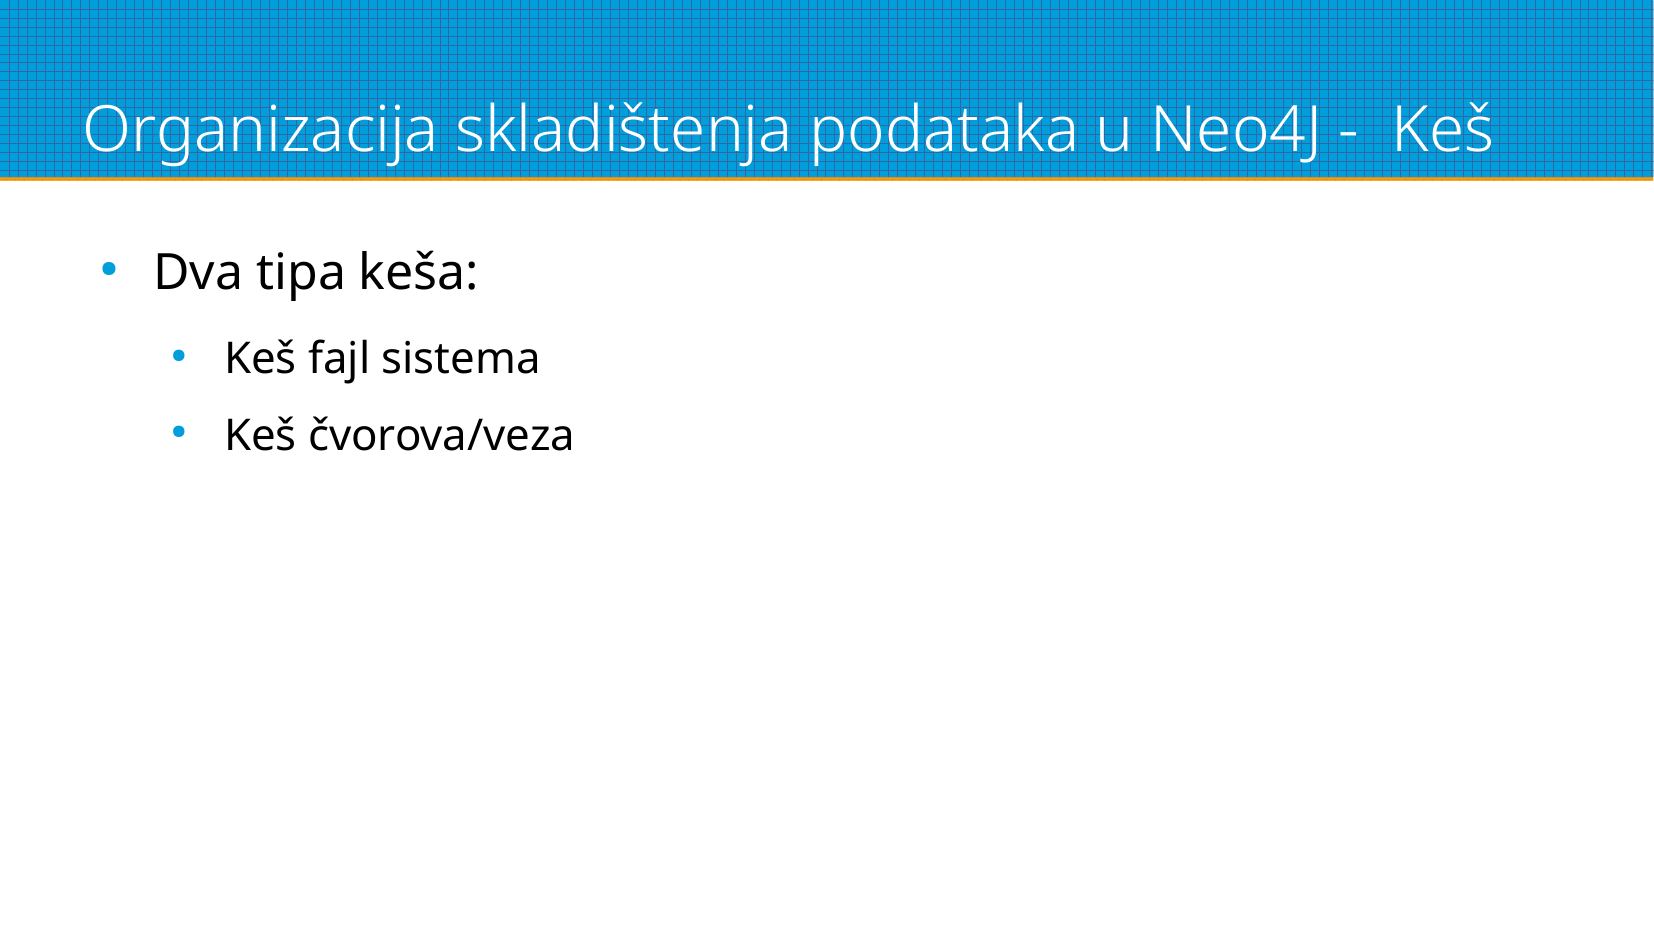

# Organizacija skladištenja podataka u Neo4J - Keš
Dva tipa keša:
Keš fajl sistema
Keš čvorova/veza